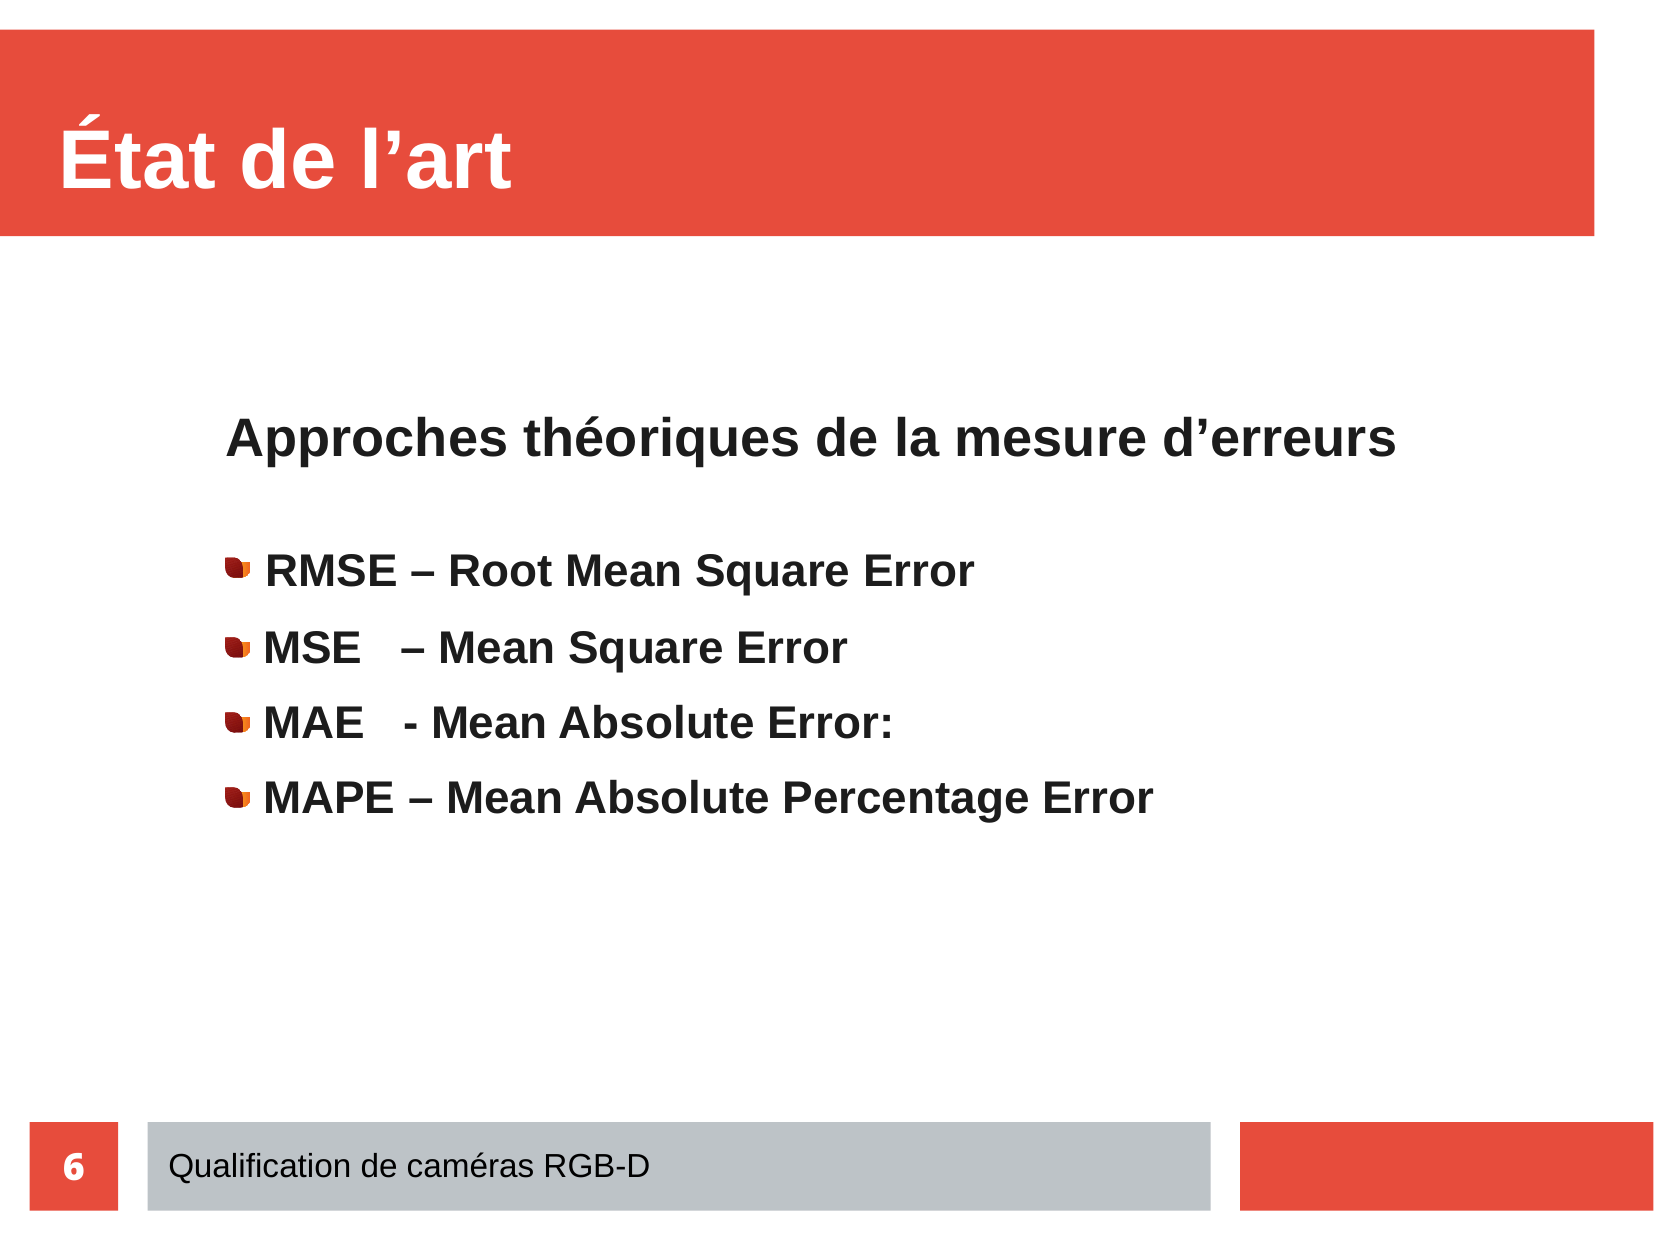

# État de l’art
Approches théoriques de la mesure d’erreurs
 RMSE – Root Mean Square Error
 MSE – Mean Square Error
 MAE - Mean Absolute Error:
 MAPE – Mean Absolute Percentage Error
6
Qualification de caméras RGB-D